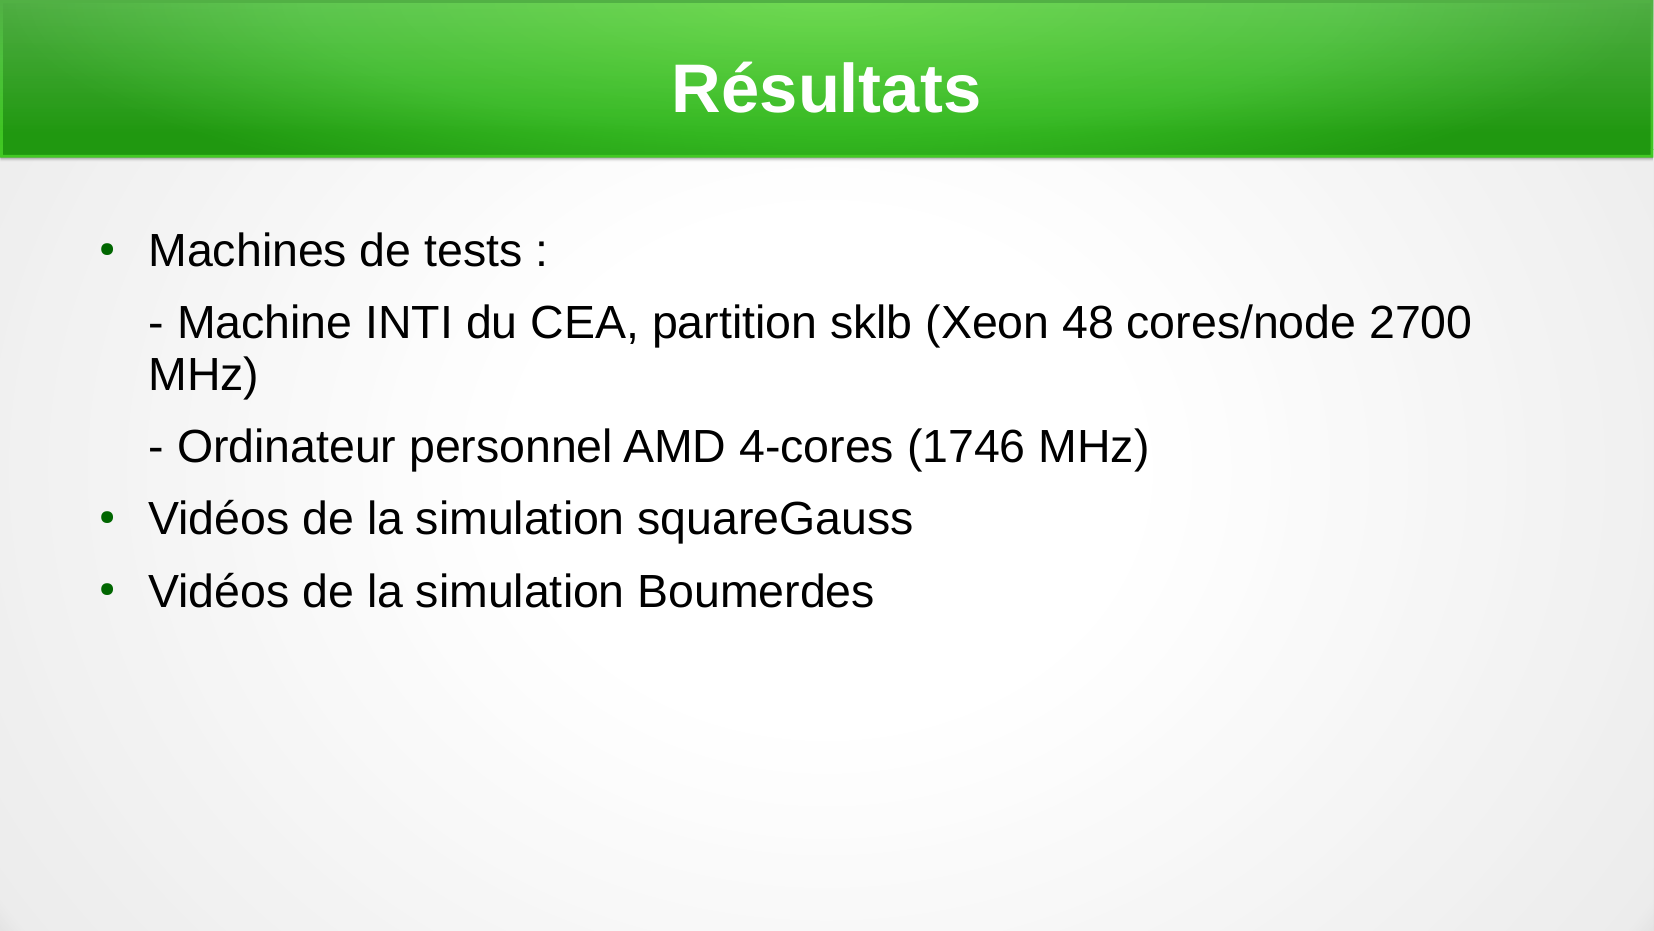

# Résultats
Machines de tests :
- Machine INTI du CEA, partition sklb (Xeon 48 cores/node 2700 MHz)
- Ordinateur personnel AMD 4-cores (1746 MHz)
Vidéos de la simulation squareGauss
Vidéos de la simulation Boumerdes